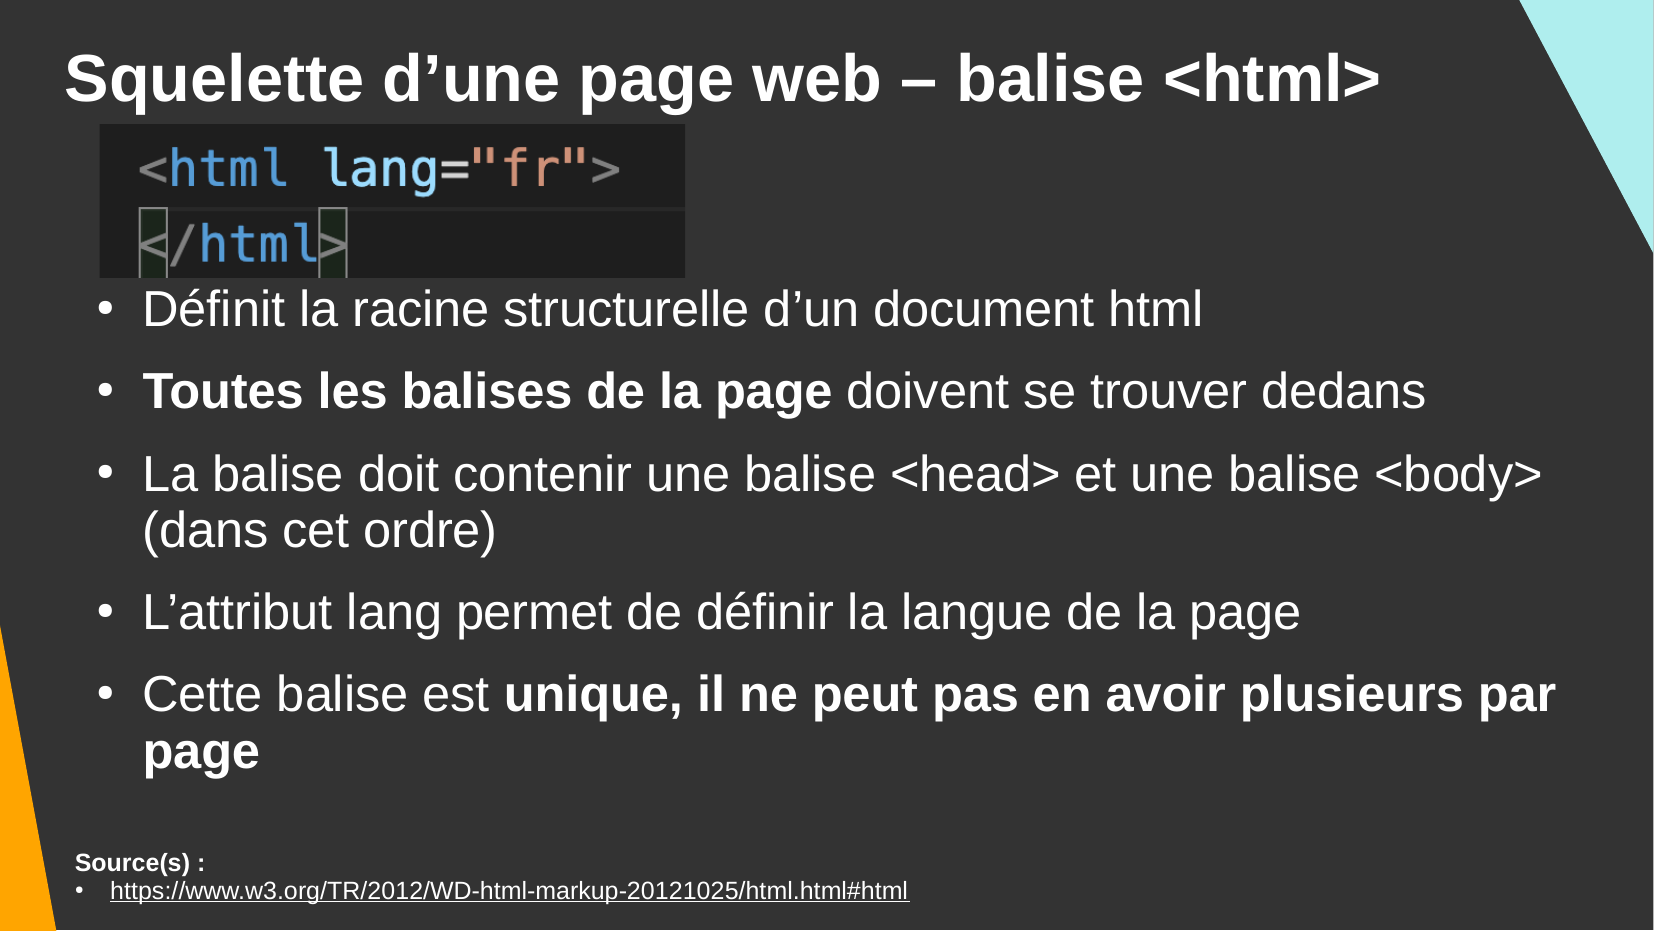

# Squelette d’une page web – balise <html>
Définit la racine structurelle d’un document html
Toutes les balises de la page doivent se trouver dedans
La balise doit contenir une balise <head> et une balise <body> (dans cet ordre)
L’attribut lang permet de définir la langue de la page
Cette balise est unique, il ne peut pas en avoir plusieurs par page
Source(s) :
https://www.w3.org/TR/2012/WD-html-markup-20121025/html.html#html